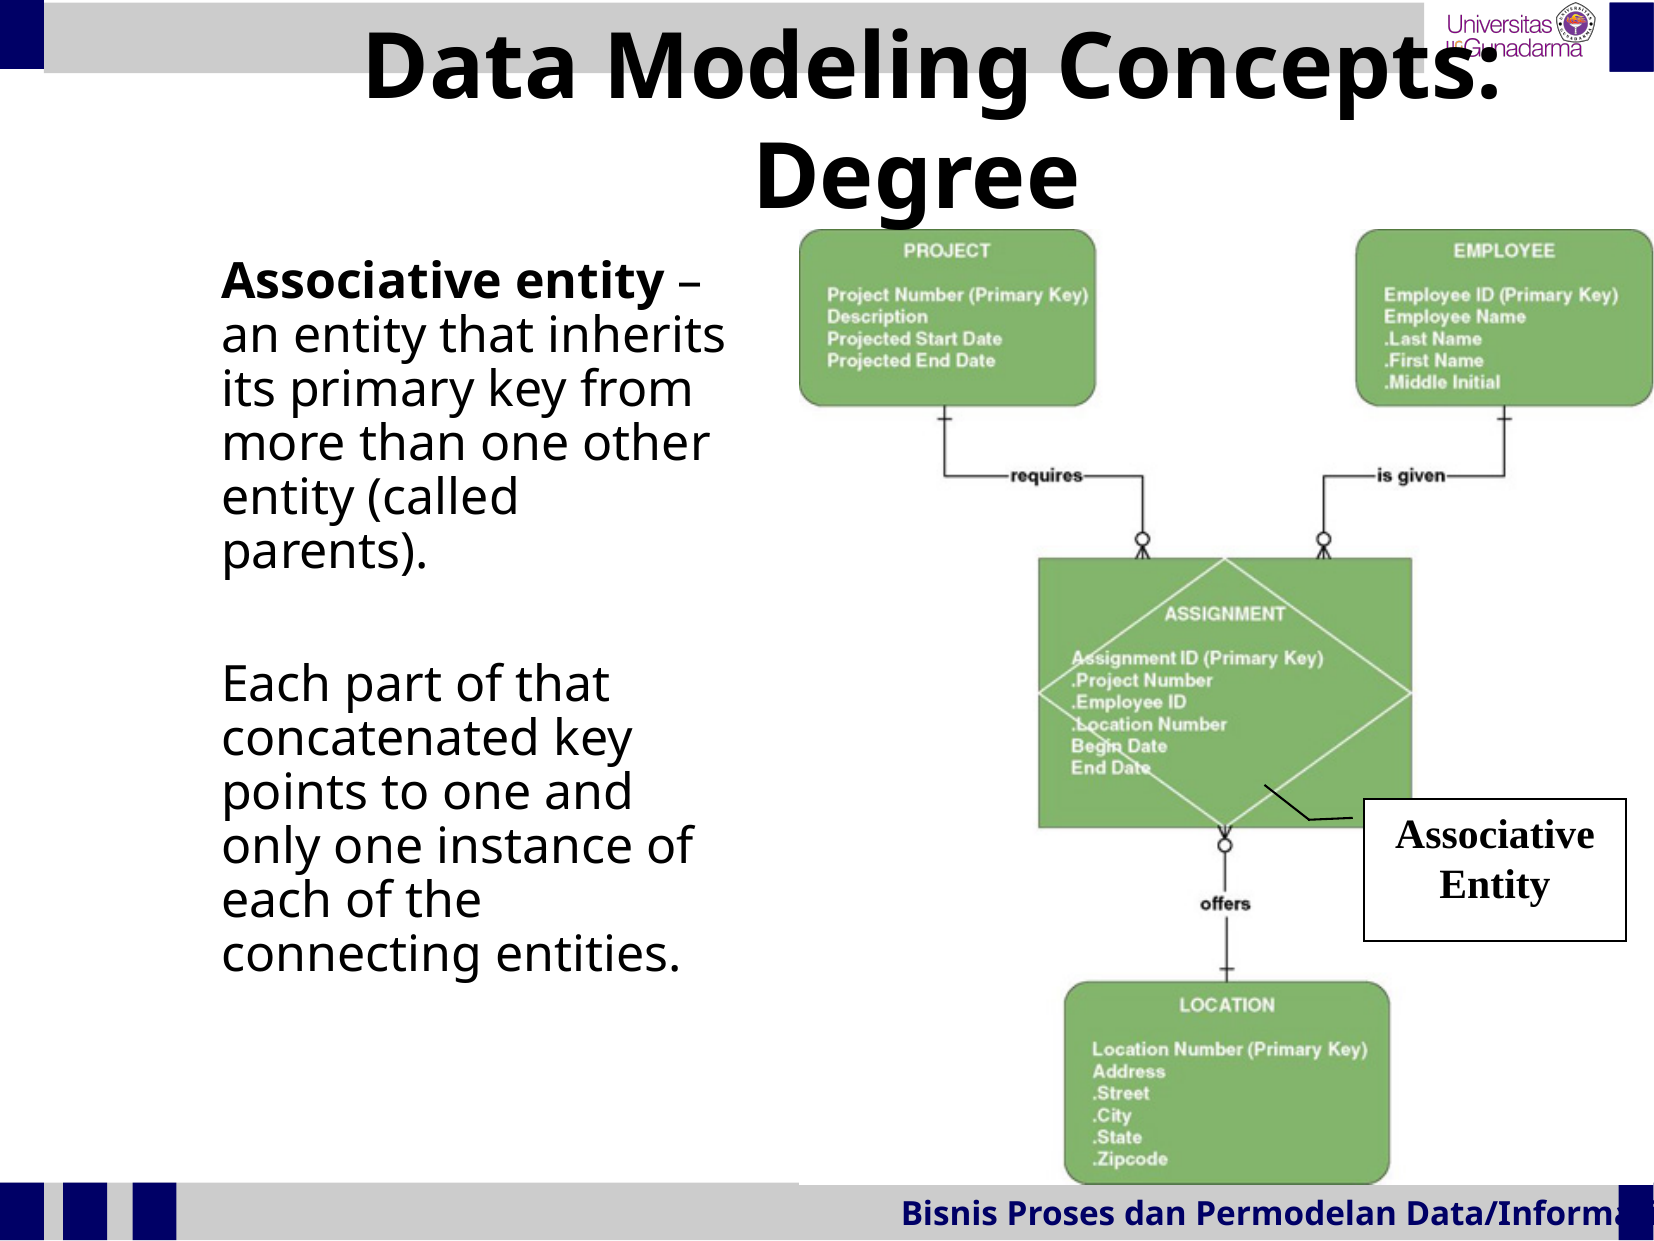

# Data Modeling Concepts: Degree
Associative entity – an entity that inherits its primary key from more than one other entity (called parents).
Each part of that concatenated key points to one and only one instance of each of the connecting entities.
Associative Entity
148